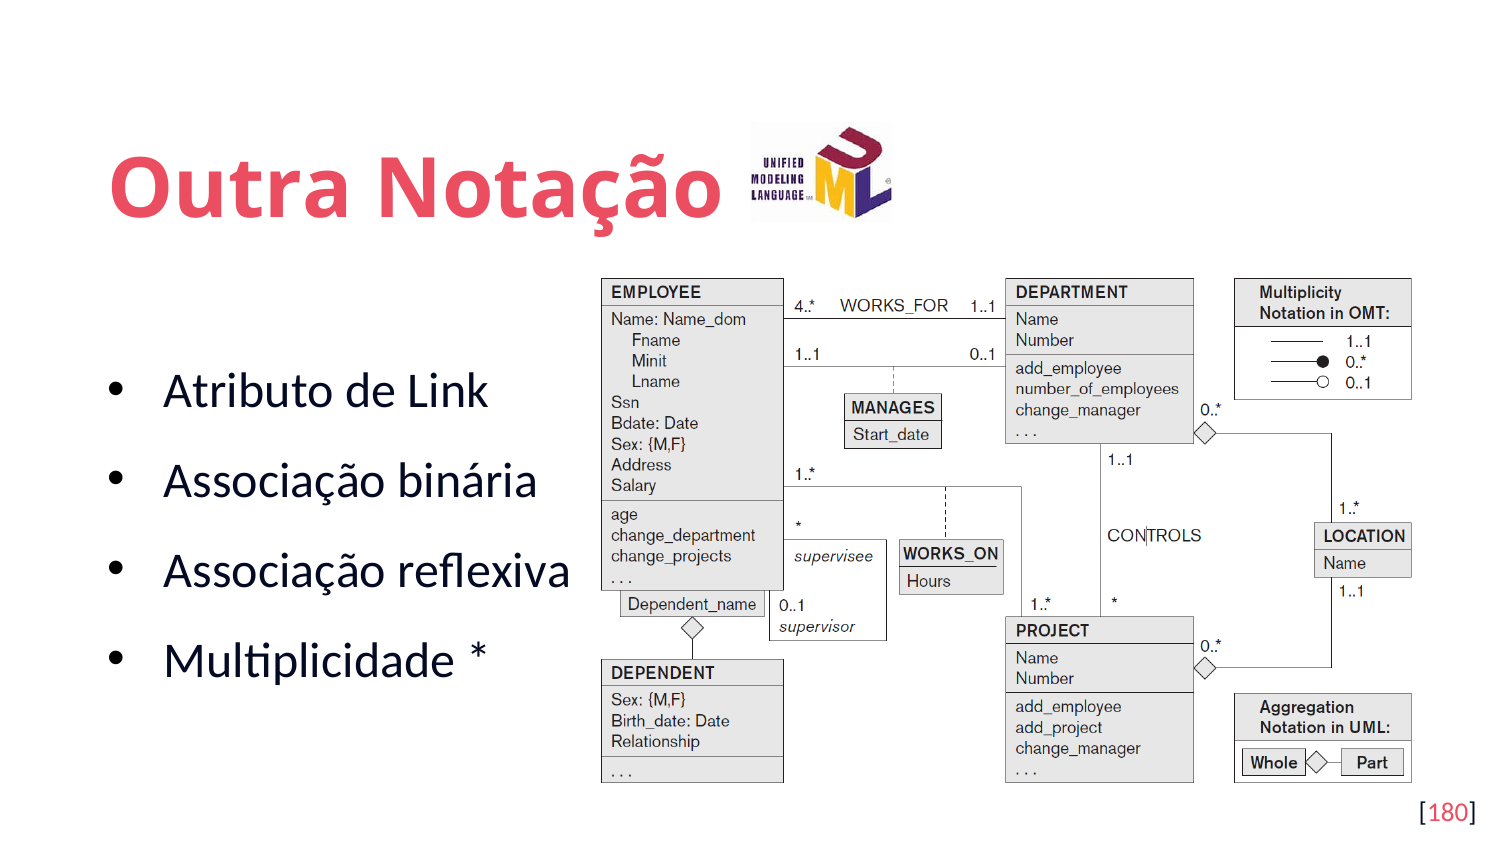

Outra Notação
Atributo de Link
Associação binária
Associação reflexiva
Multiplicidade *